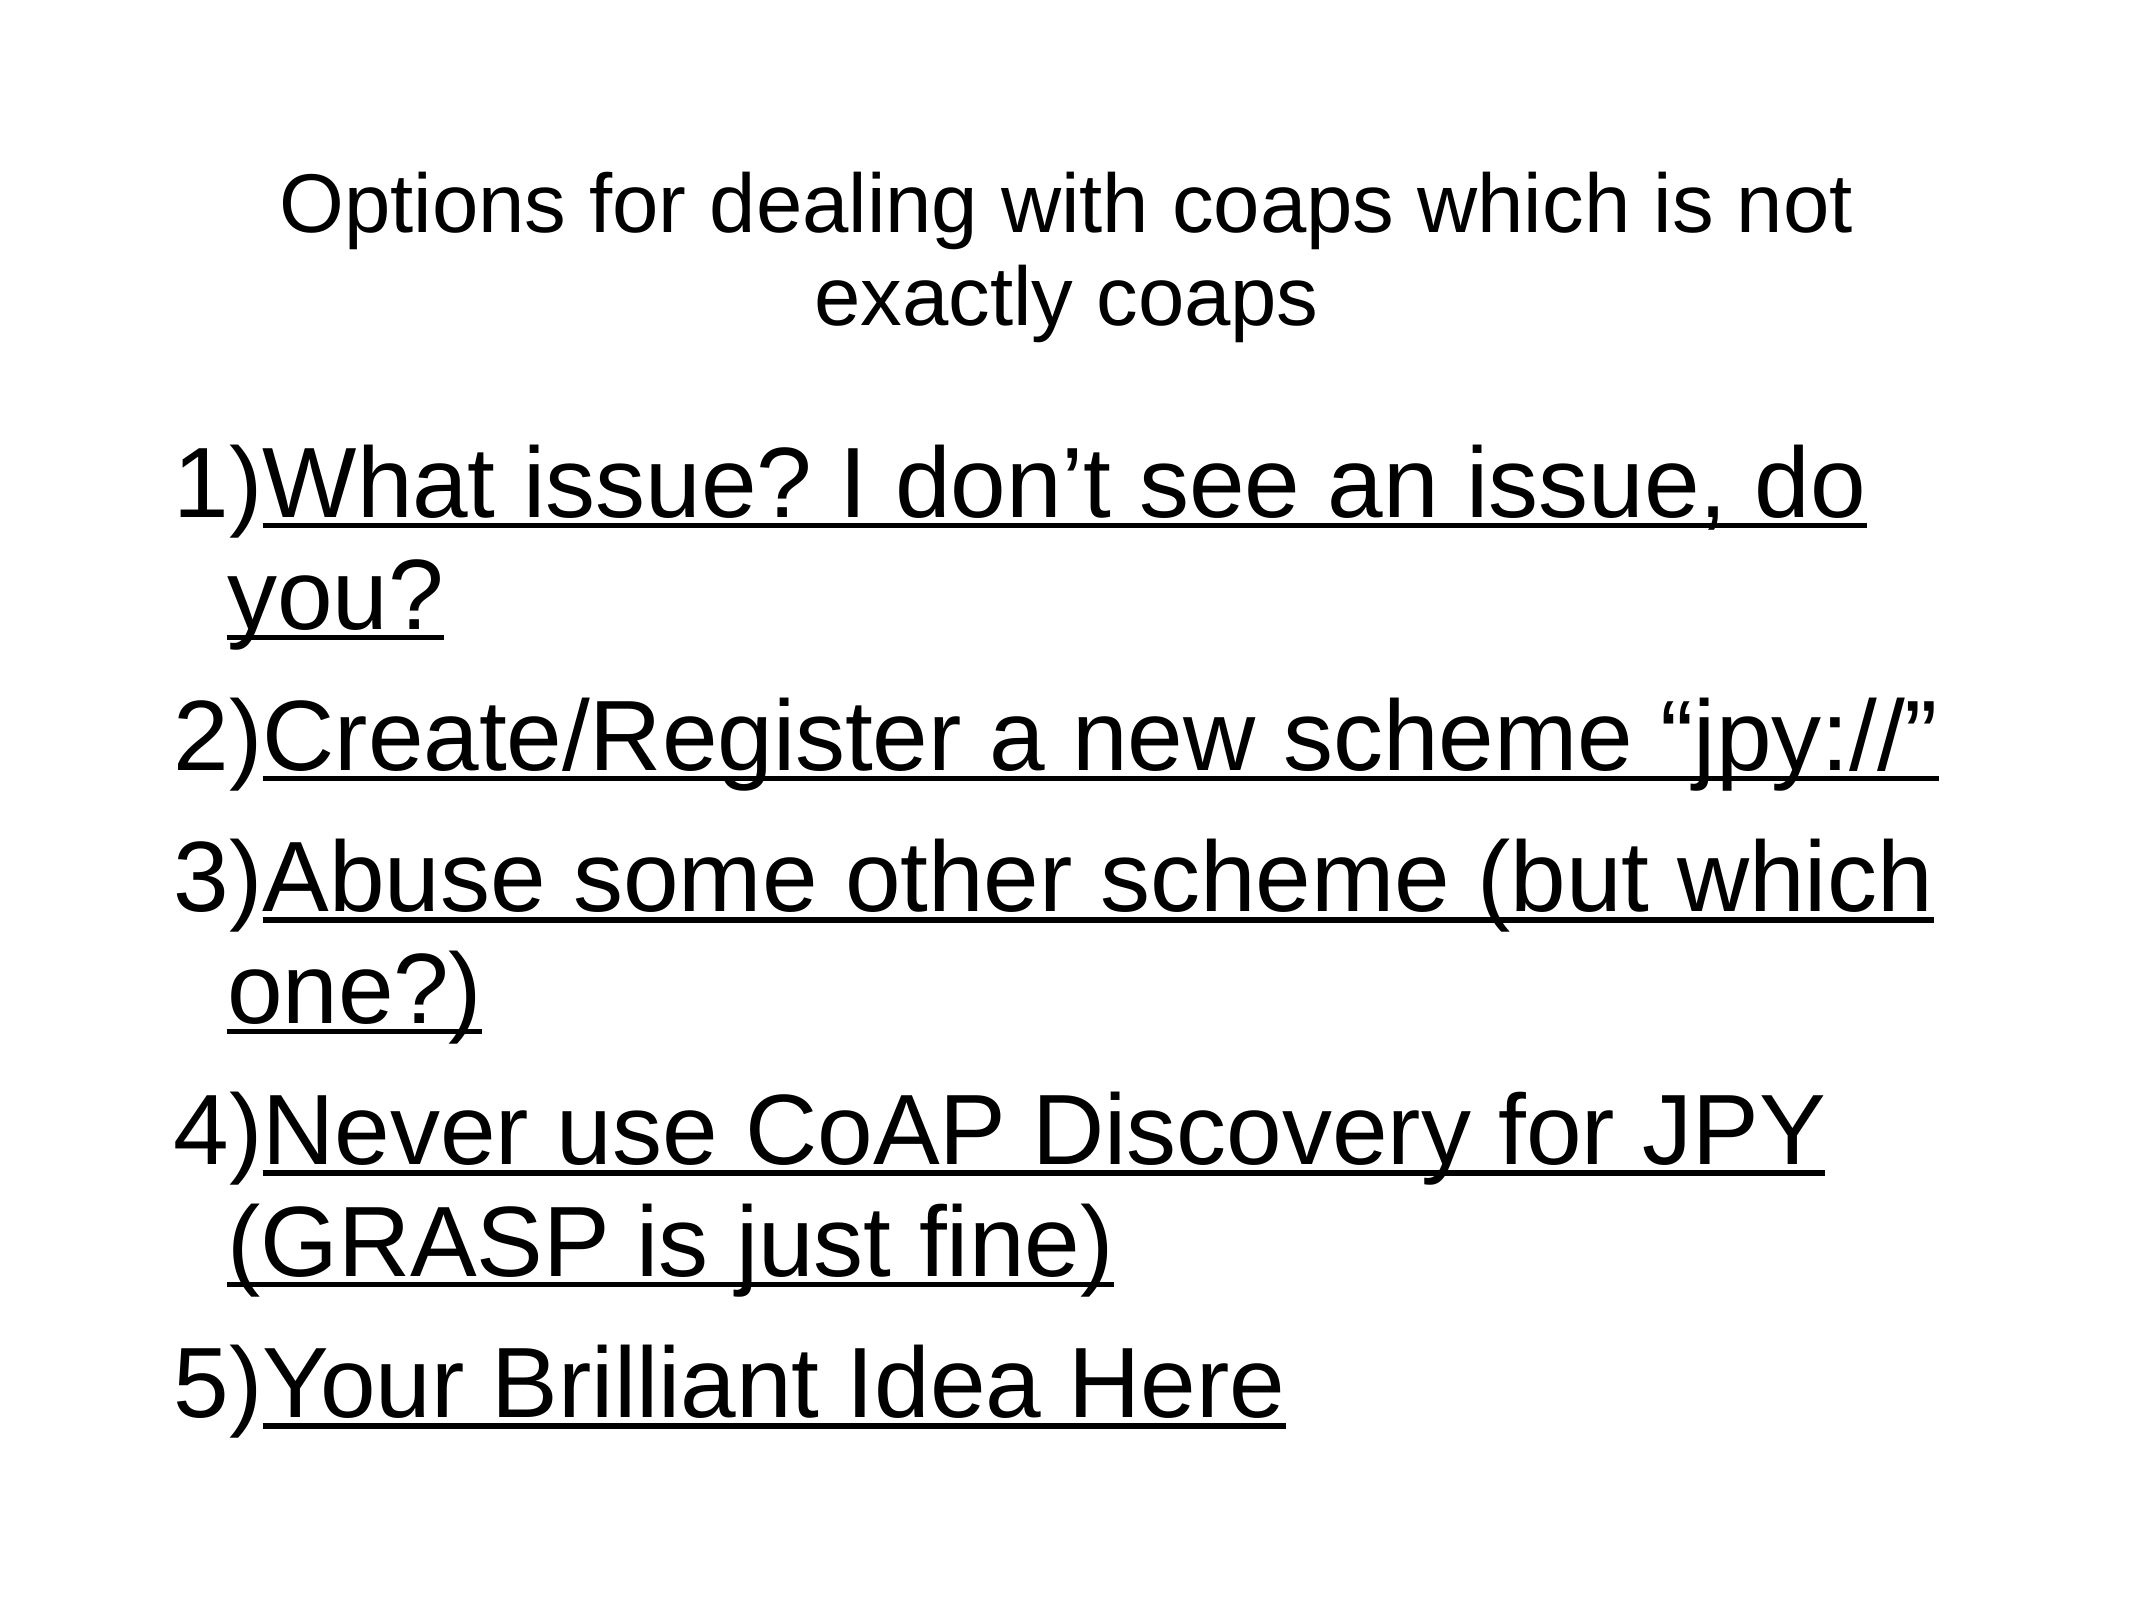

# Options for dealing with coaps which is not exactly coaps
What issue? I don’t see an issue, do you?
Create/Register a new scheme “jpy://”
Abuse some other scheme (but which one?)
Never use CoAP Discovery for JPY (GRASP is just fine)
Your Brilliant Idea Here